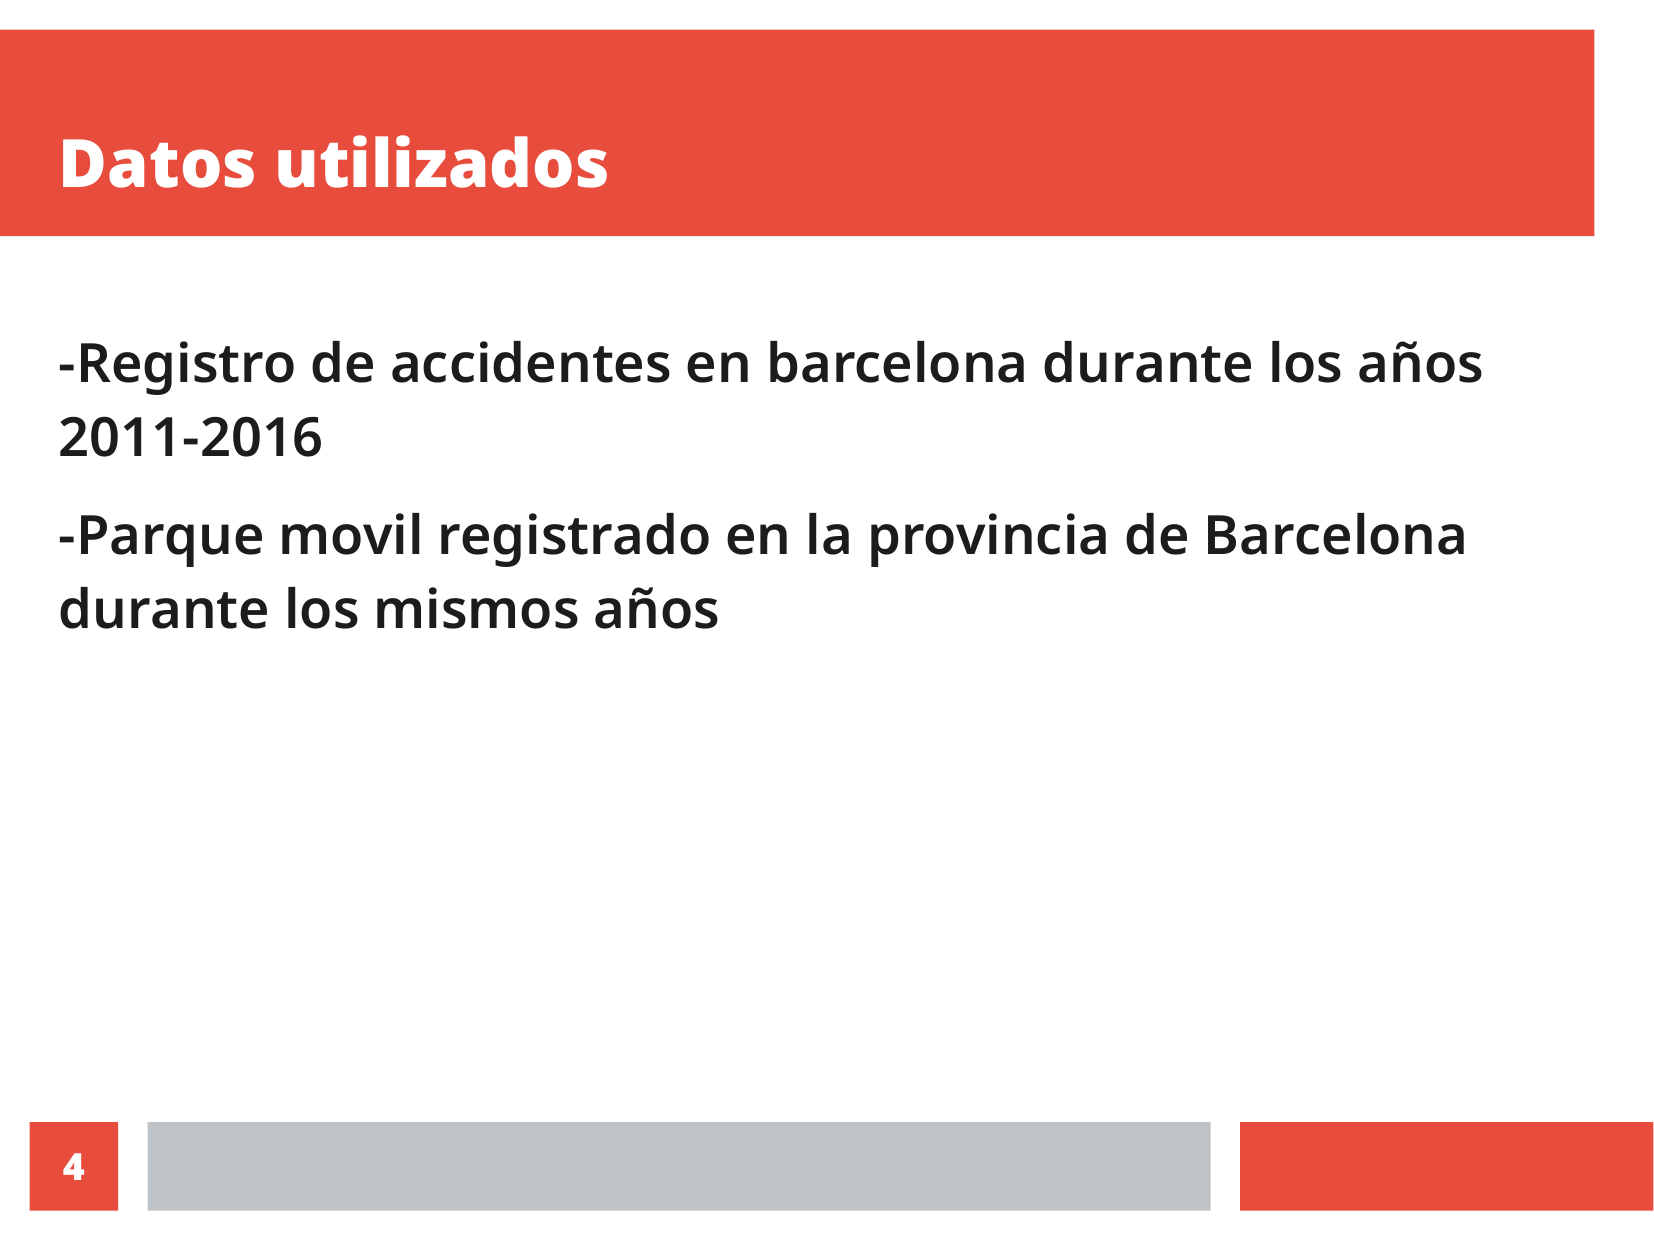

# Datos utilizados
-Registro de accidentes en barcelona durante los años 2011-2016
-Parque movil registrado en la provincia de Barcelona durante los mismos años
4